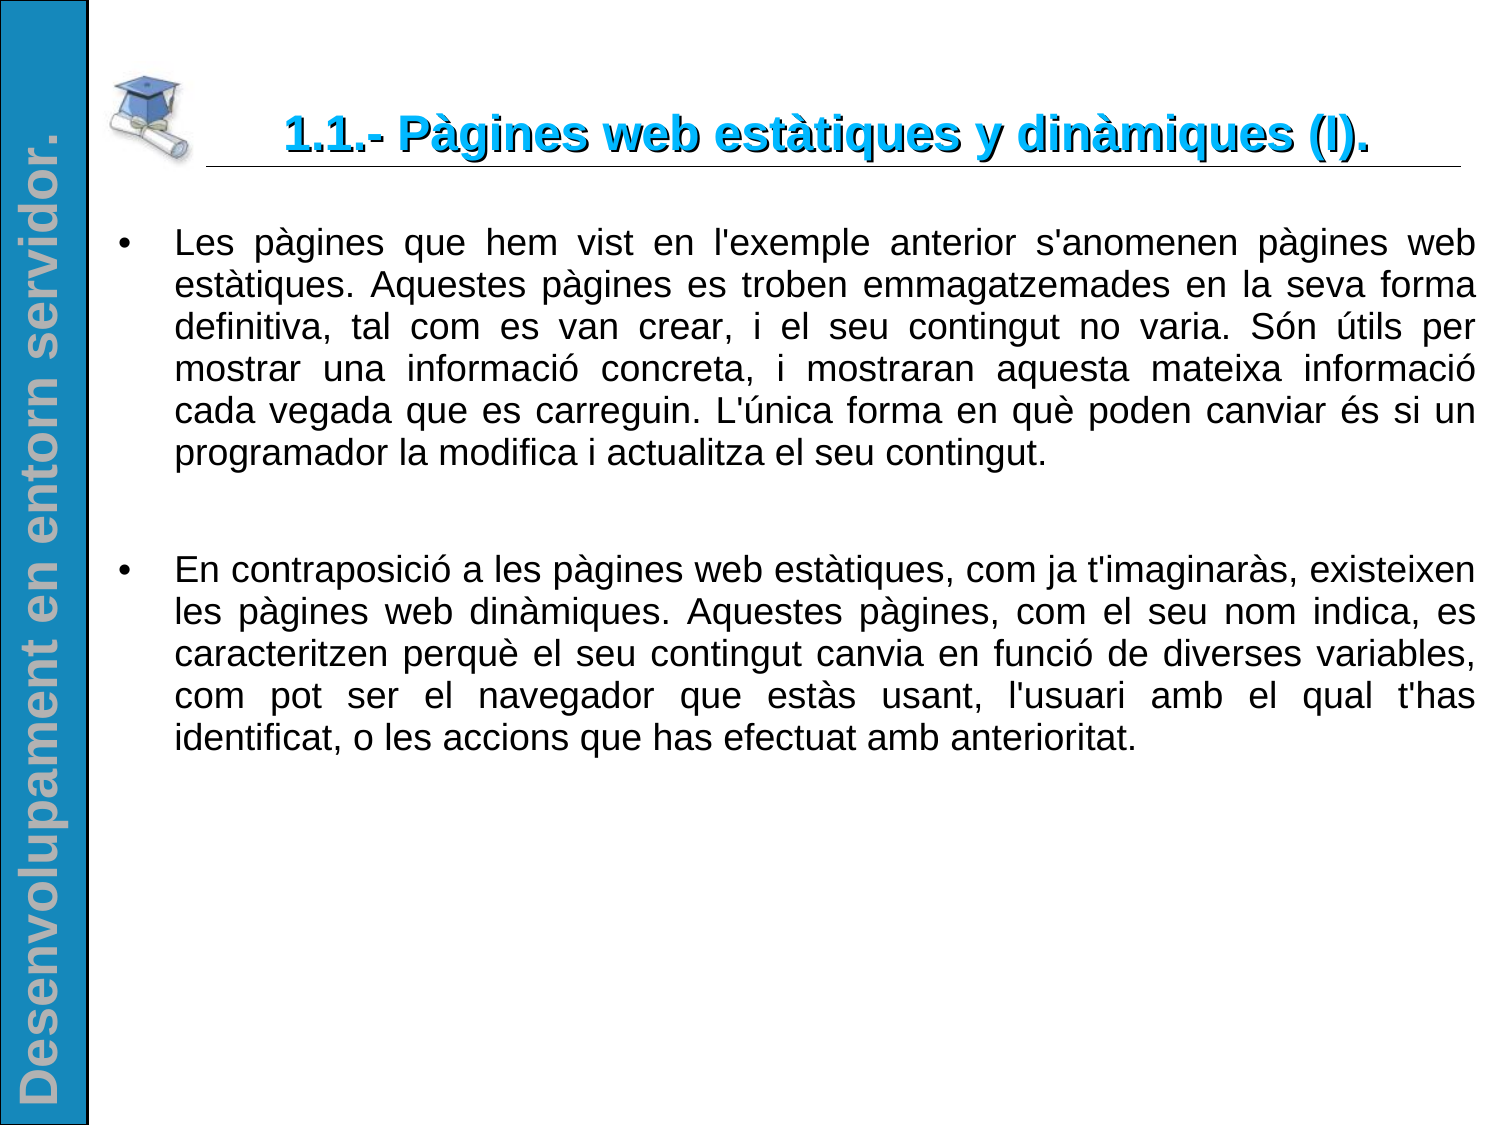

# 1.1.- Pàgines web estàtiques y dinàmiques (I).
Les pàgines que hem vist en l'exemple anterior s'anomenen pàgines web estàtiques. Aquestes pàgines es troben emmagatzemades en la seva forma definitiva, tal com es van crear, i el seu contingut no varia. Són útils per mostrar una informació concreta, i mostraran aquesta mateixa informació cada vegada que es carreguin. L'única forma en què poden canviar és si un programador la modifica i actualitza el seu contingut.
En contraposició a les pàgines web estàtiques, com ja t'imaginaràs, existeixen les pàgines web dinàmiques. Aquestes pàgines, com el seu nom indica, es caracteritzen perquè el seu contingut canvia en funció de diverses variables, com pot ser el navegador que estàs usant, l'usuari amb el qual t'has identificat, o les accions que has efectuat amb anterioritat.